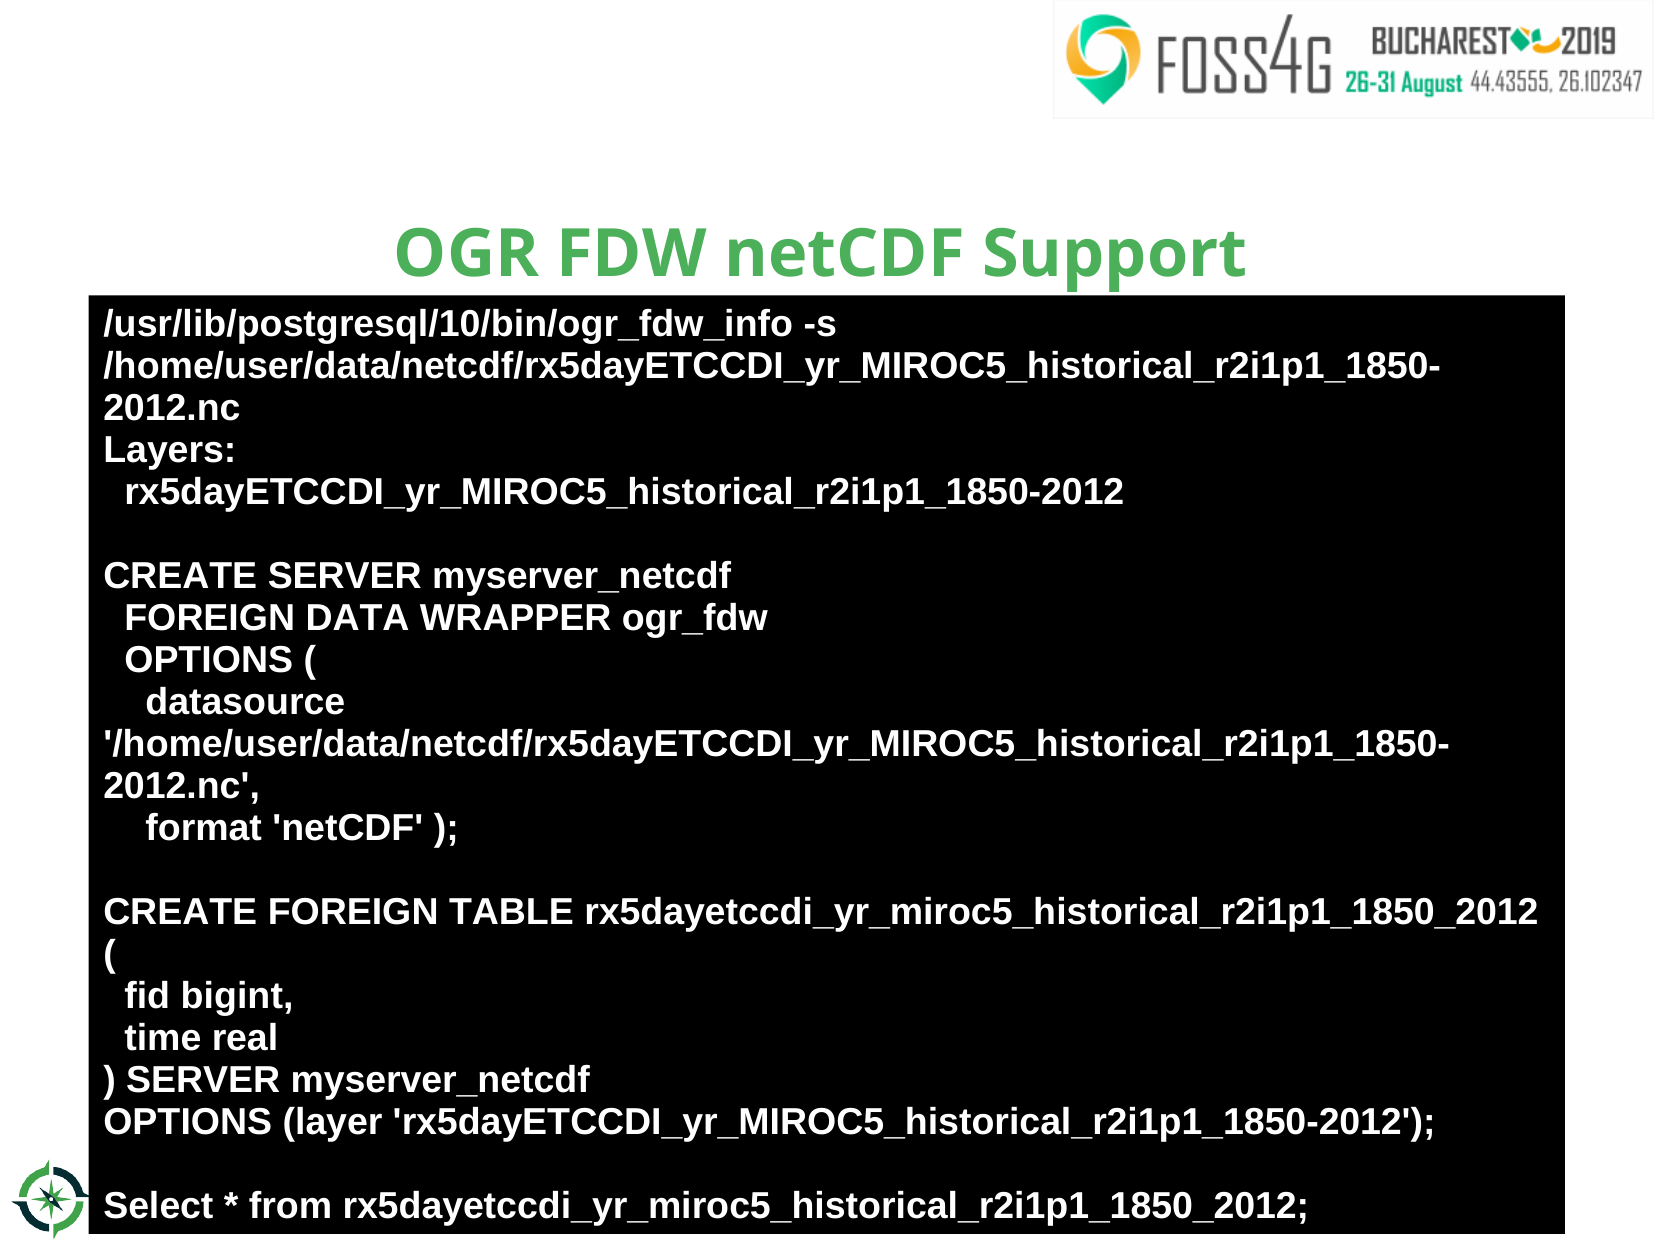

# OGR FDW netCDF Support
/usr/lib/postgresql/10/bin/ogr_fdw_info -s /home/user/data/netcdf/rx5dayETCCDI_yr_MIROC5_historical_r2i1p1_1850-2012.nc
Layers:
 rx5dayETCCDI_yr_MIROC5_historical_r2i1p1_1850-2012
CREATE SERVER myserver_netcdf
 FOREIGN DATA WRAPPER ogr_fdw
 OPTIONS (
 datasource '/home/user/data/netcdf/rx5dayETCCDI_yr_MIROC5_historical_r2i1p1_1850-2012.nc',
 format 'netCDF' );
CREATE FOREIGN TABLE rx5dayetccdi_yr_miroc5_historical_r2i1p1_1850_2012 (
 fid bigint,
 time real
) SERVER myserver_netcdf
OPTIONS (layer 'rx5dayETCCDI_yr_MIROC5_historical_r2i1p1_1850-2012');
Select * from rx5dayetccdi_yr_miroc5_historical_r2i1p1_1850_2012;